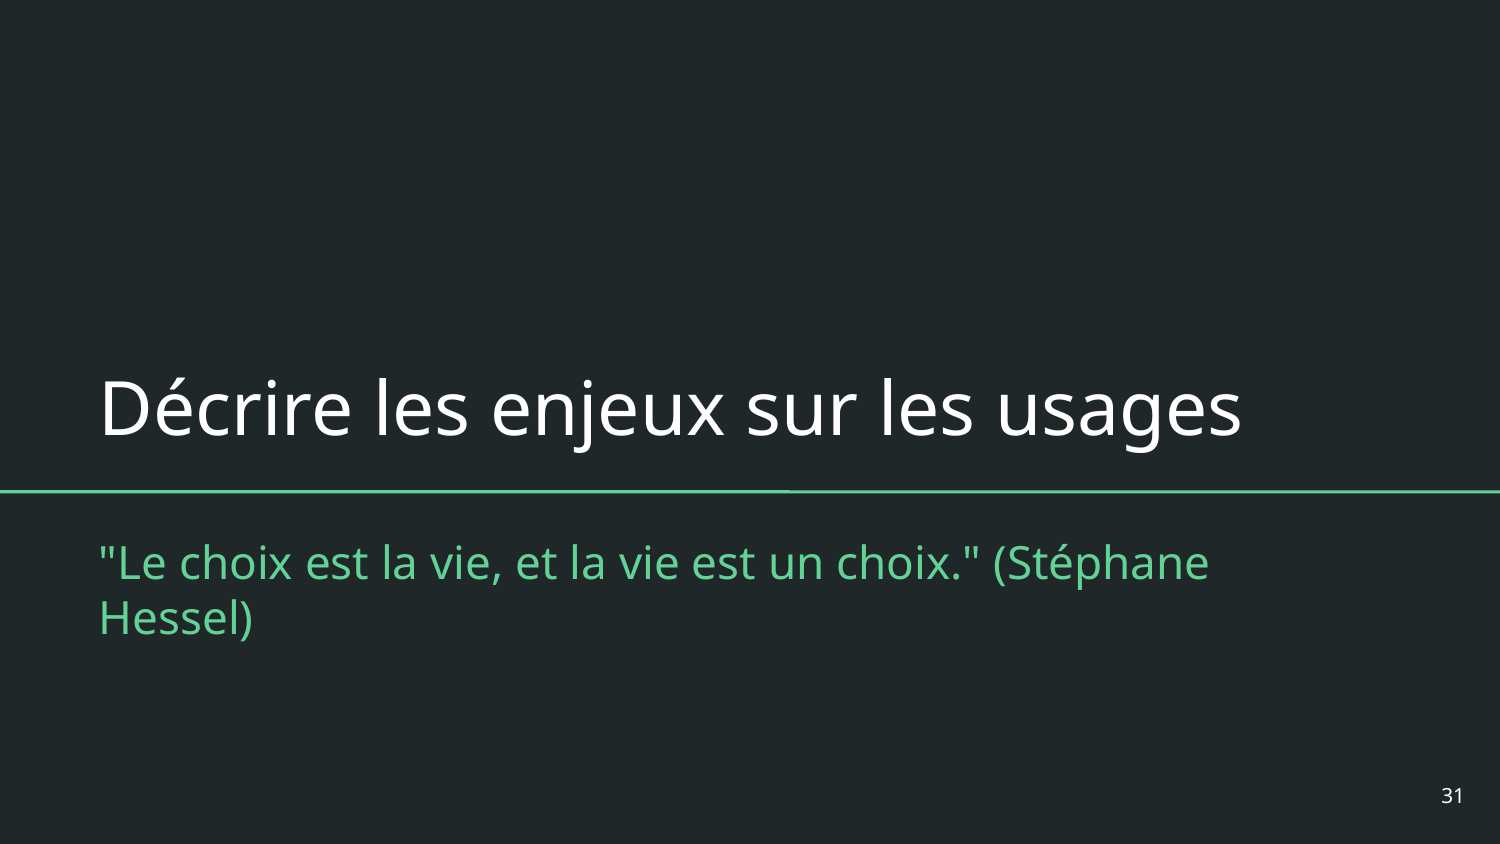

# Décrire les enjeux sur les usages
"Le choix est la vie, et la vie est un choix." (Stéphane Hessel)